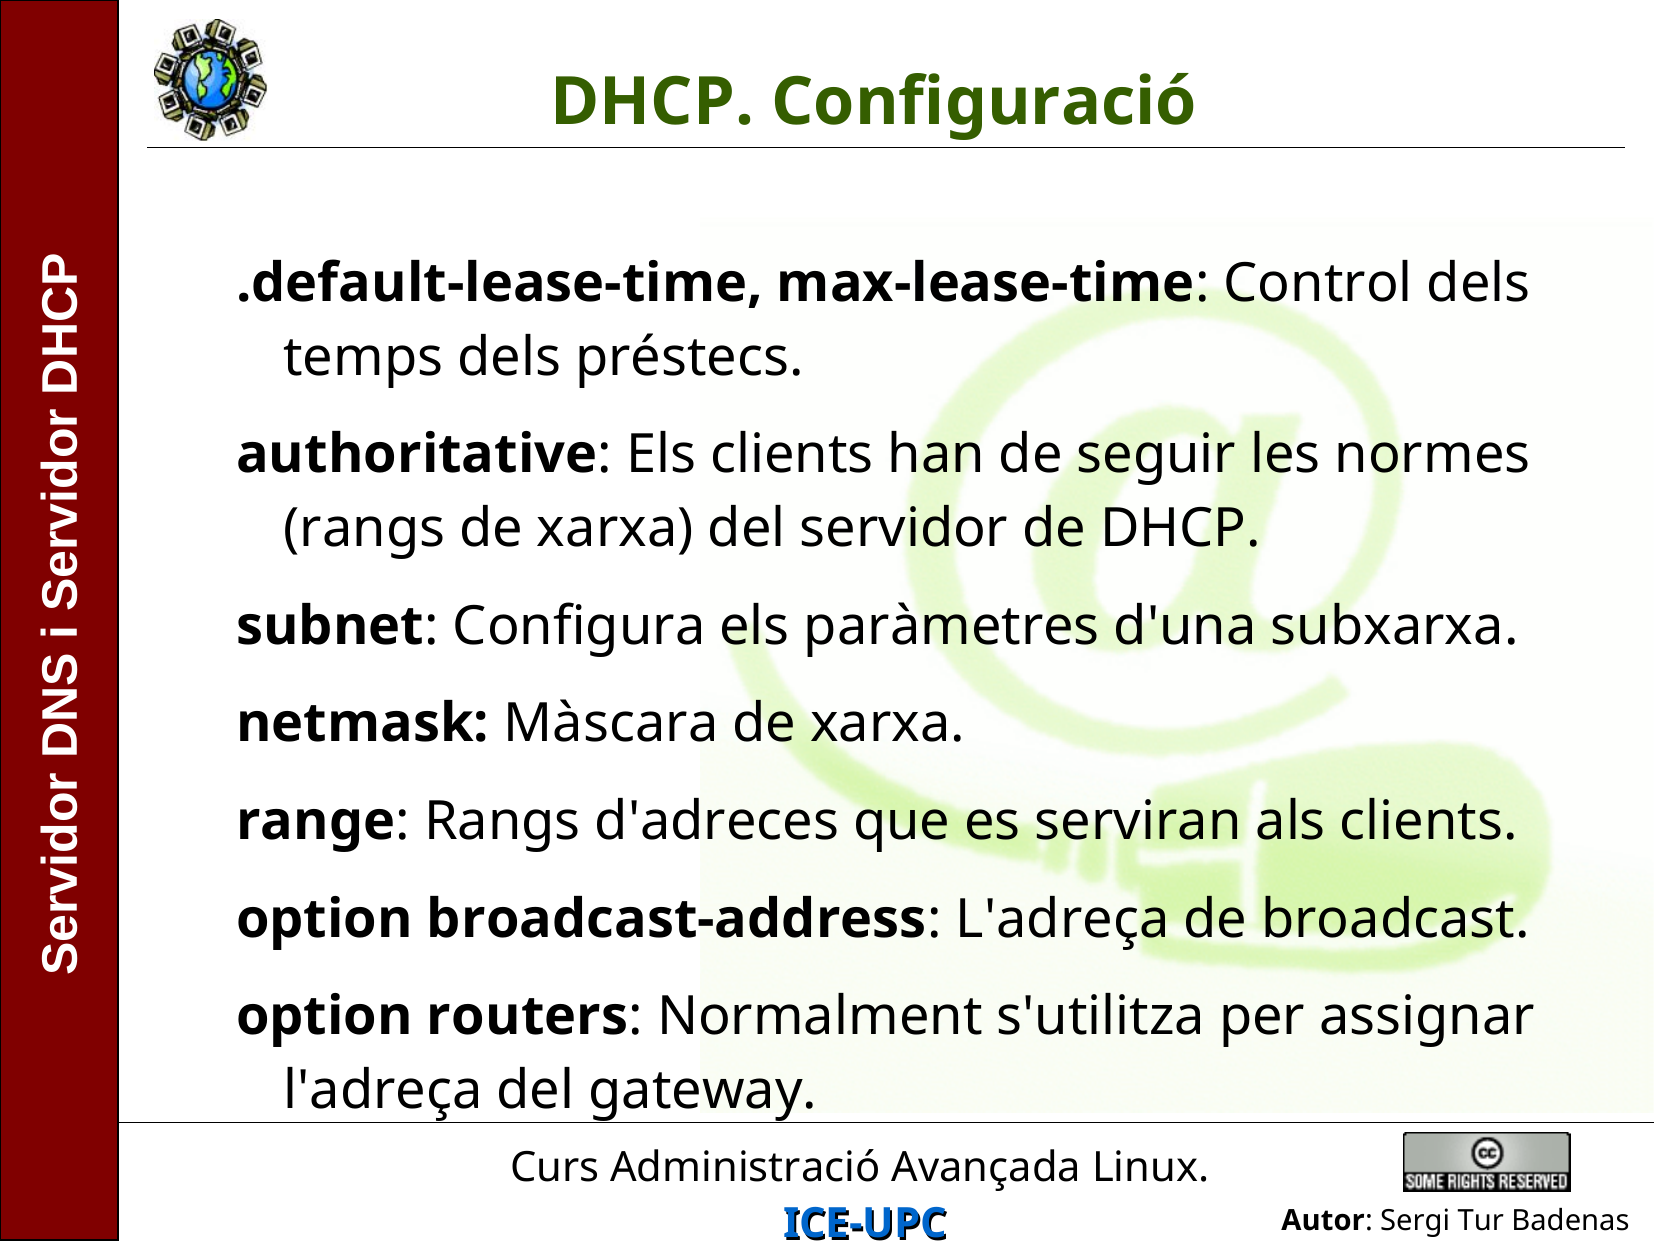

# DHCP. Configuració
.default-lease-time, max-lease-time: Control dels temps dels préstecs.
authoritative: Els clients han de seguir les normes (rangs de xarxa) del servidor de DHCP.
subnet: Configura els paràmetres d'una subxarxa.
netmask: Màscara de xarxa.
range: Rangs d'adreces que es serviran als clients.
option broadcast-address: L'adreça de broadcast.
option routers: Normalment s'utilitza per assignar l'adreça del gateway.